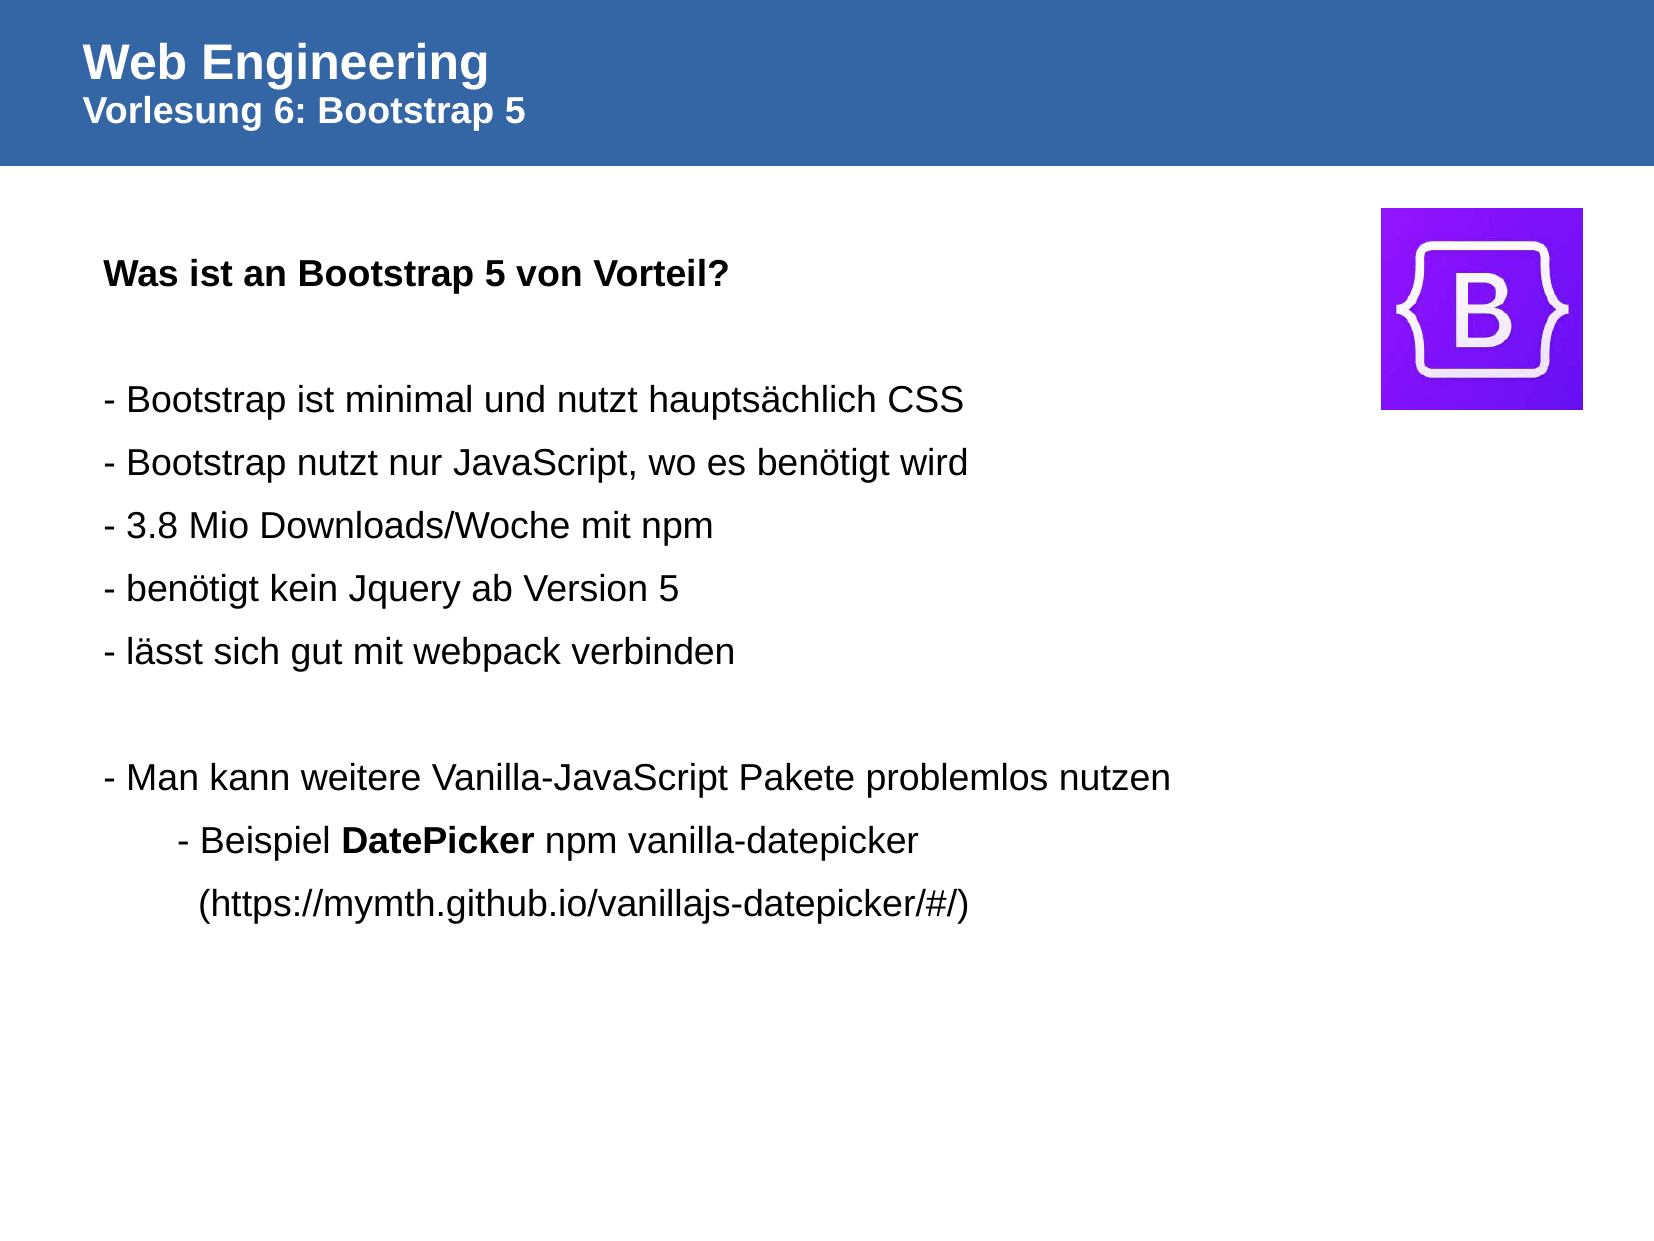

# Web Engineering Vorlesung 6: Bootstrap 5
Was ist an Bootstrap 5 von Vorteil?
- Bootstrap ist minimal und nutzt hauptsächlich CSS
- Bootstrap nutzt nur JavaScript, wo es benötigt wird
- 3.8 Mio Downloads/Woche mit npm
- benötigt kein Jquery ab Version 5
- lässt sich gut mit webpack verbinden
- Man kann weitere Vanilla-JavaScript Pakete problemlos nutzen
	- Beispiel DatePicker npm vanilla-datepicker
	 (https://mymth.github.io/vanillajs-datepicker/#/)